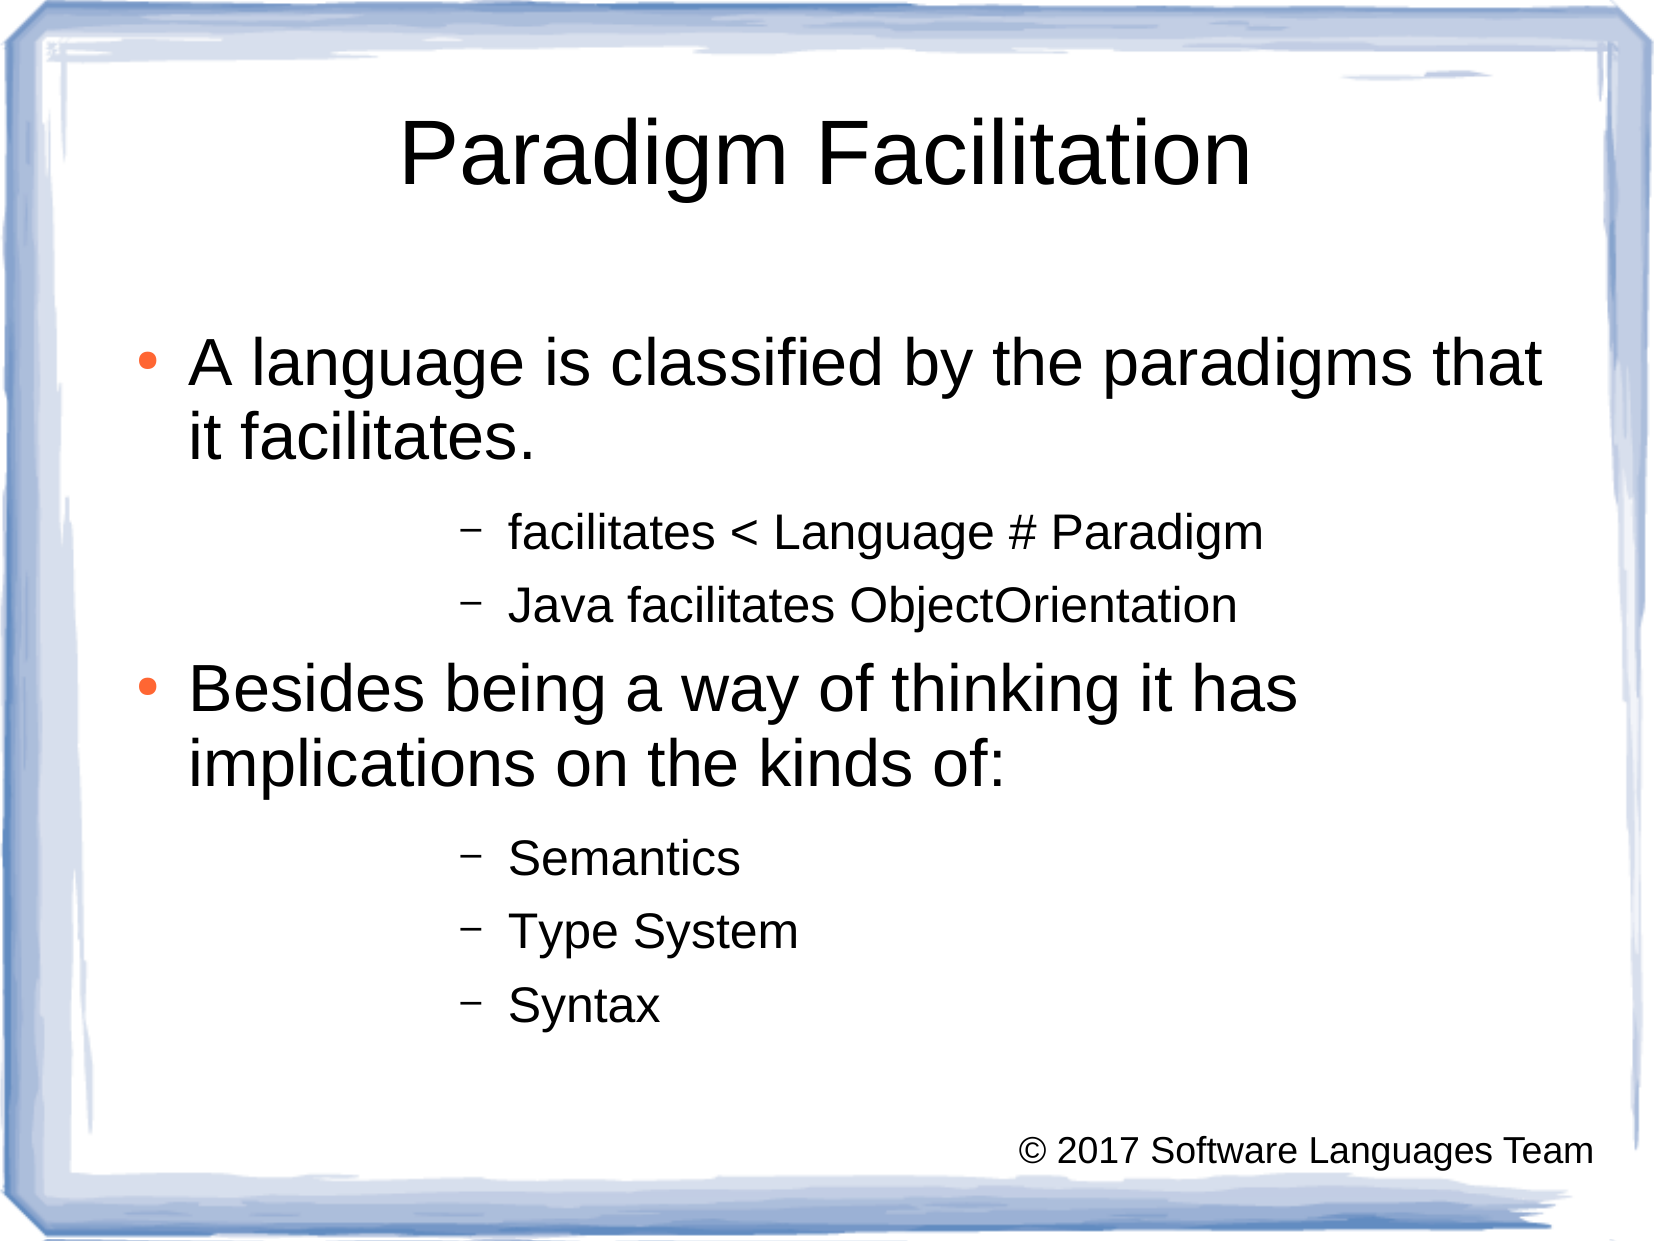

# Paradigm Facilitation
A language is classified by the paradigms that it facilitates.
facilitates < Language # Paradigm
Java facilitates ObjectOrientation
Besides being a way of thinking it has implications on the kinds of:
Semantics
Type System
Syntax
© 2017 Software Languages Team